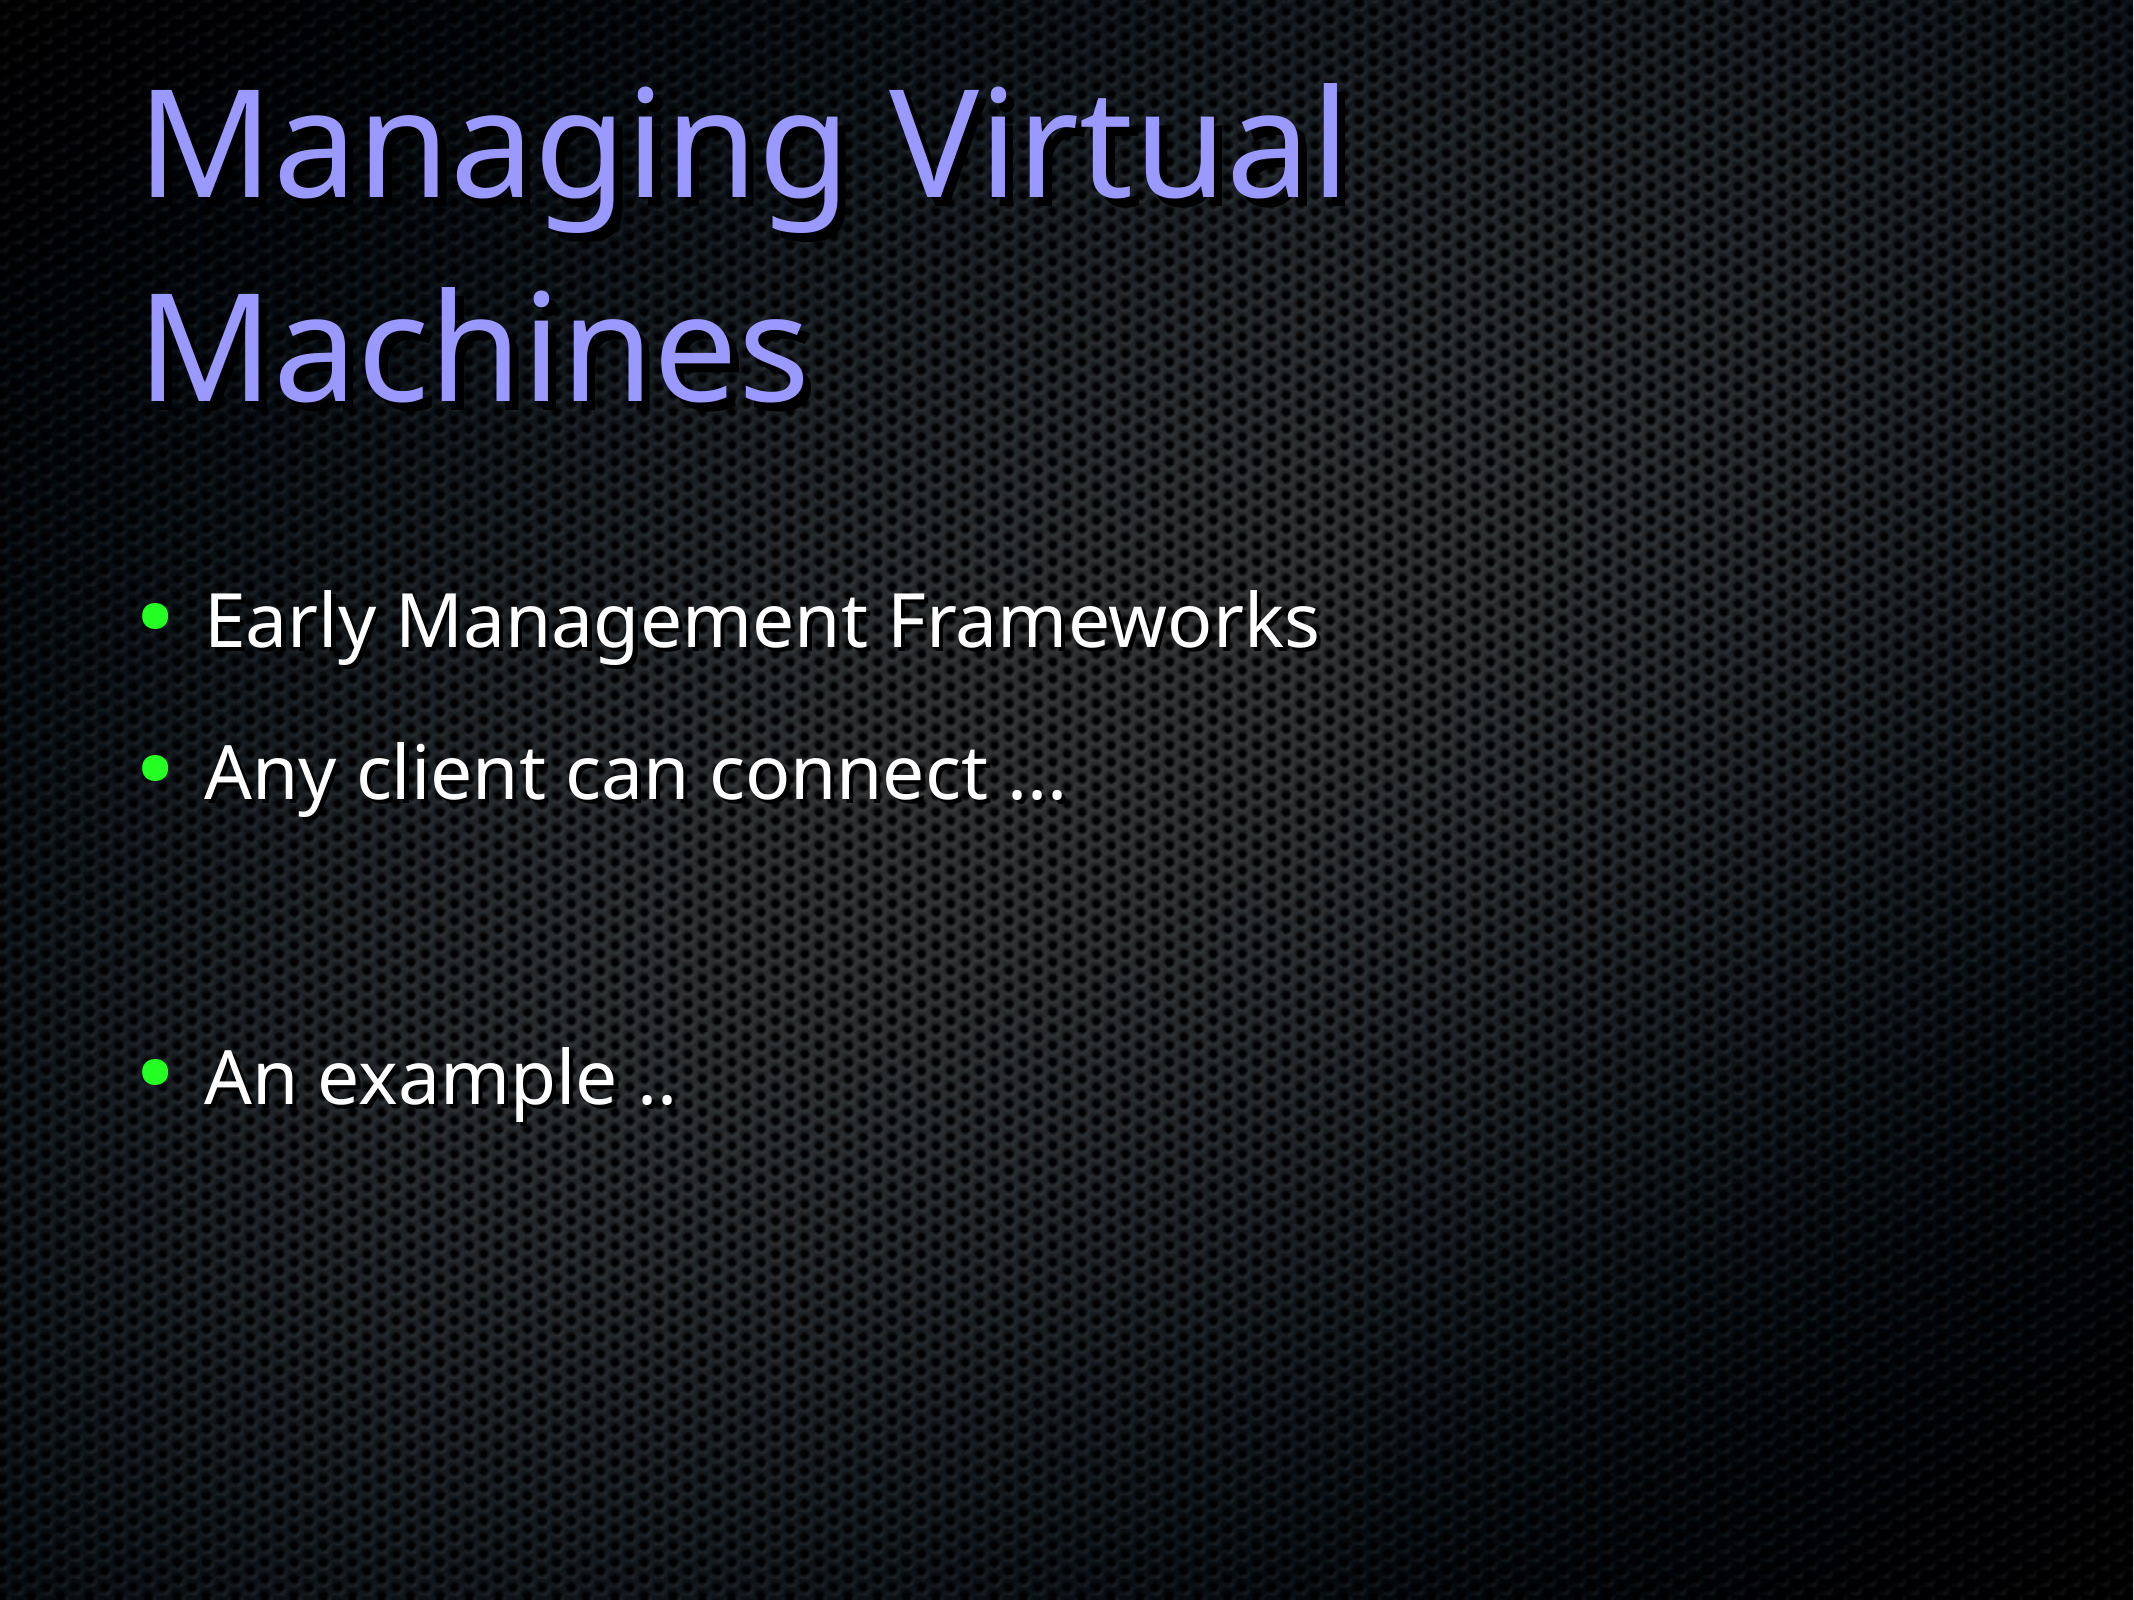

# Managing Virtual Machines
Early Management Frameworks
Any client can connect ...
An example ..